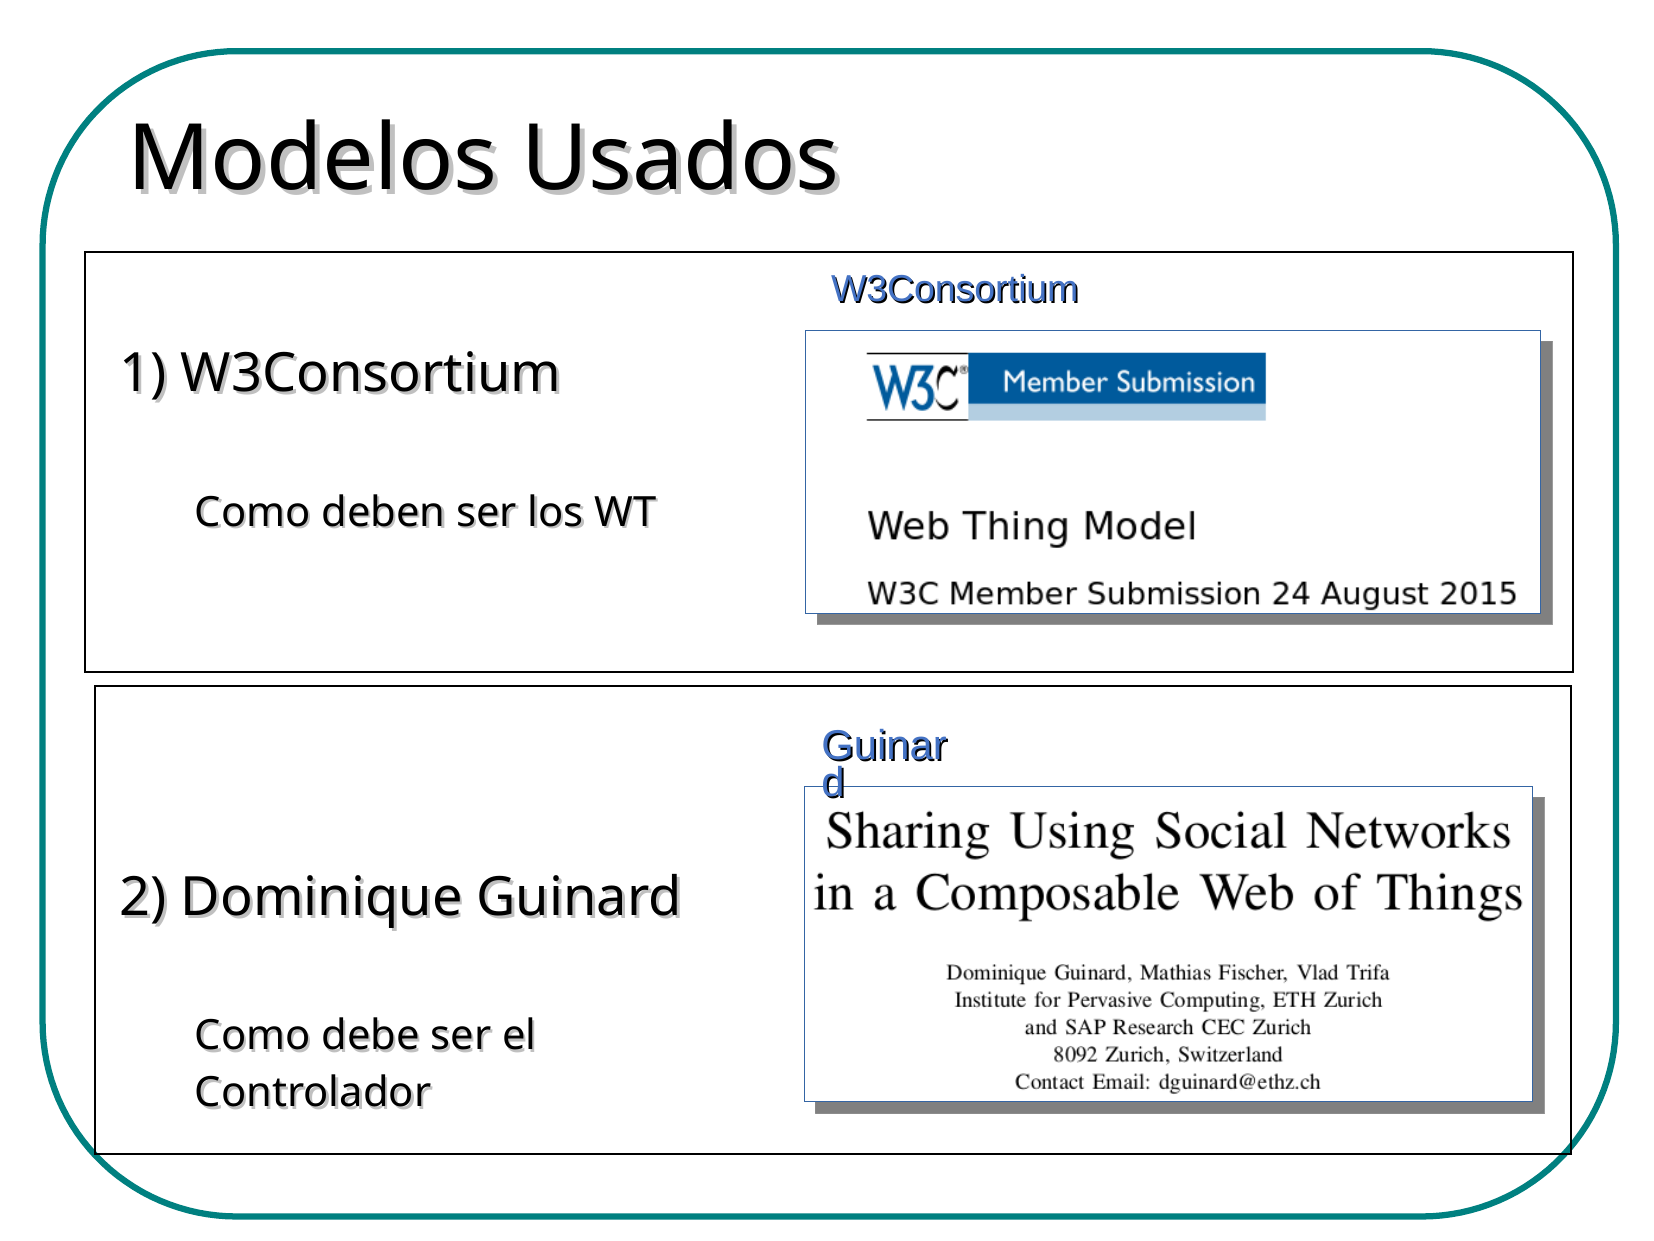

# Modelos Usados
1) W3Consortium
	Como deben ser los WT
2) Dominique Guinard
	Como debe ser el
	Controlador
W3Consortium
Guinard